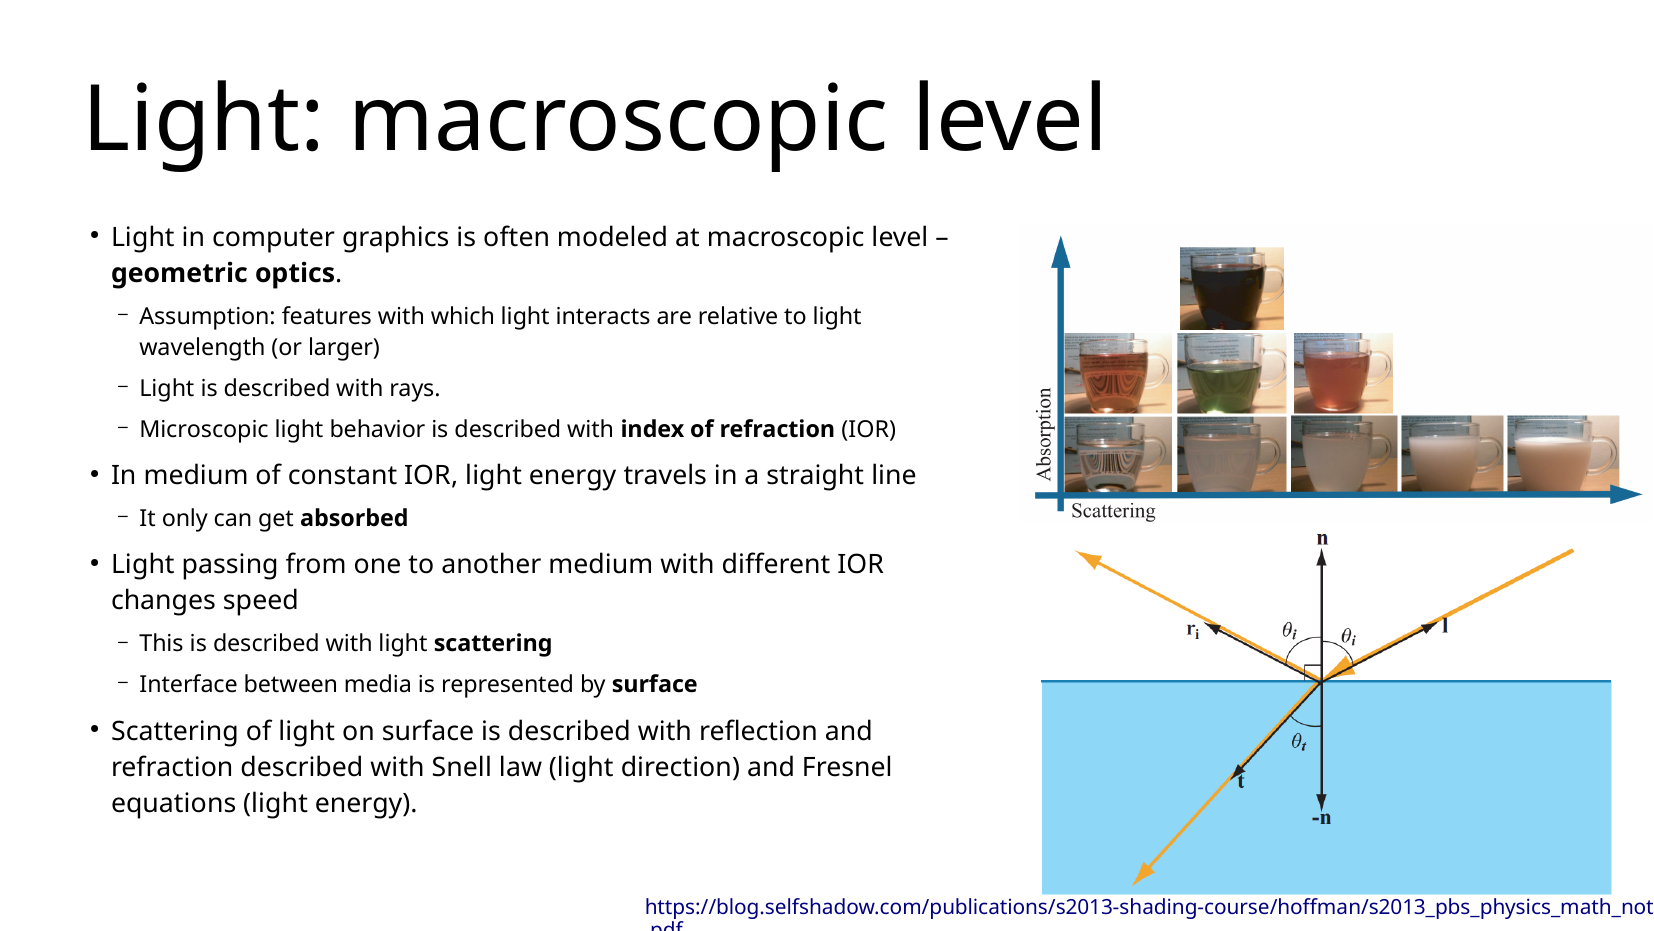

# Light: macroscopic level
Light in computer graphics is often modeled at macroscopic level – geometric optics.
Assumption: features with which light interacts are relative to light wavelength (or larger)
Light is described with rays.
Microscopic light behavior is described with index of refraction (IOR)
In medium of constant IOR, light energy travels in a straight line
It only can get absorbed
Light passing from one to another medium with different IOR changes speed
This is described with light scattering
Interface between media is represented by surface
Scattering of light on surface is described with reflection and refraction described with Snell law (light direction) and Fresnel equations (light energy).
https://blog.selfshadow.com/publications/s2013-shading-course/hoffman/s2013_pbs_physics_math_notes.pdf